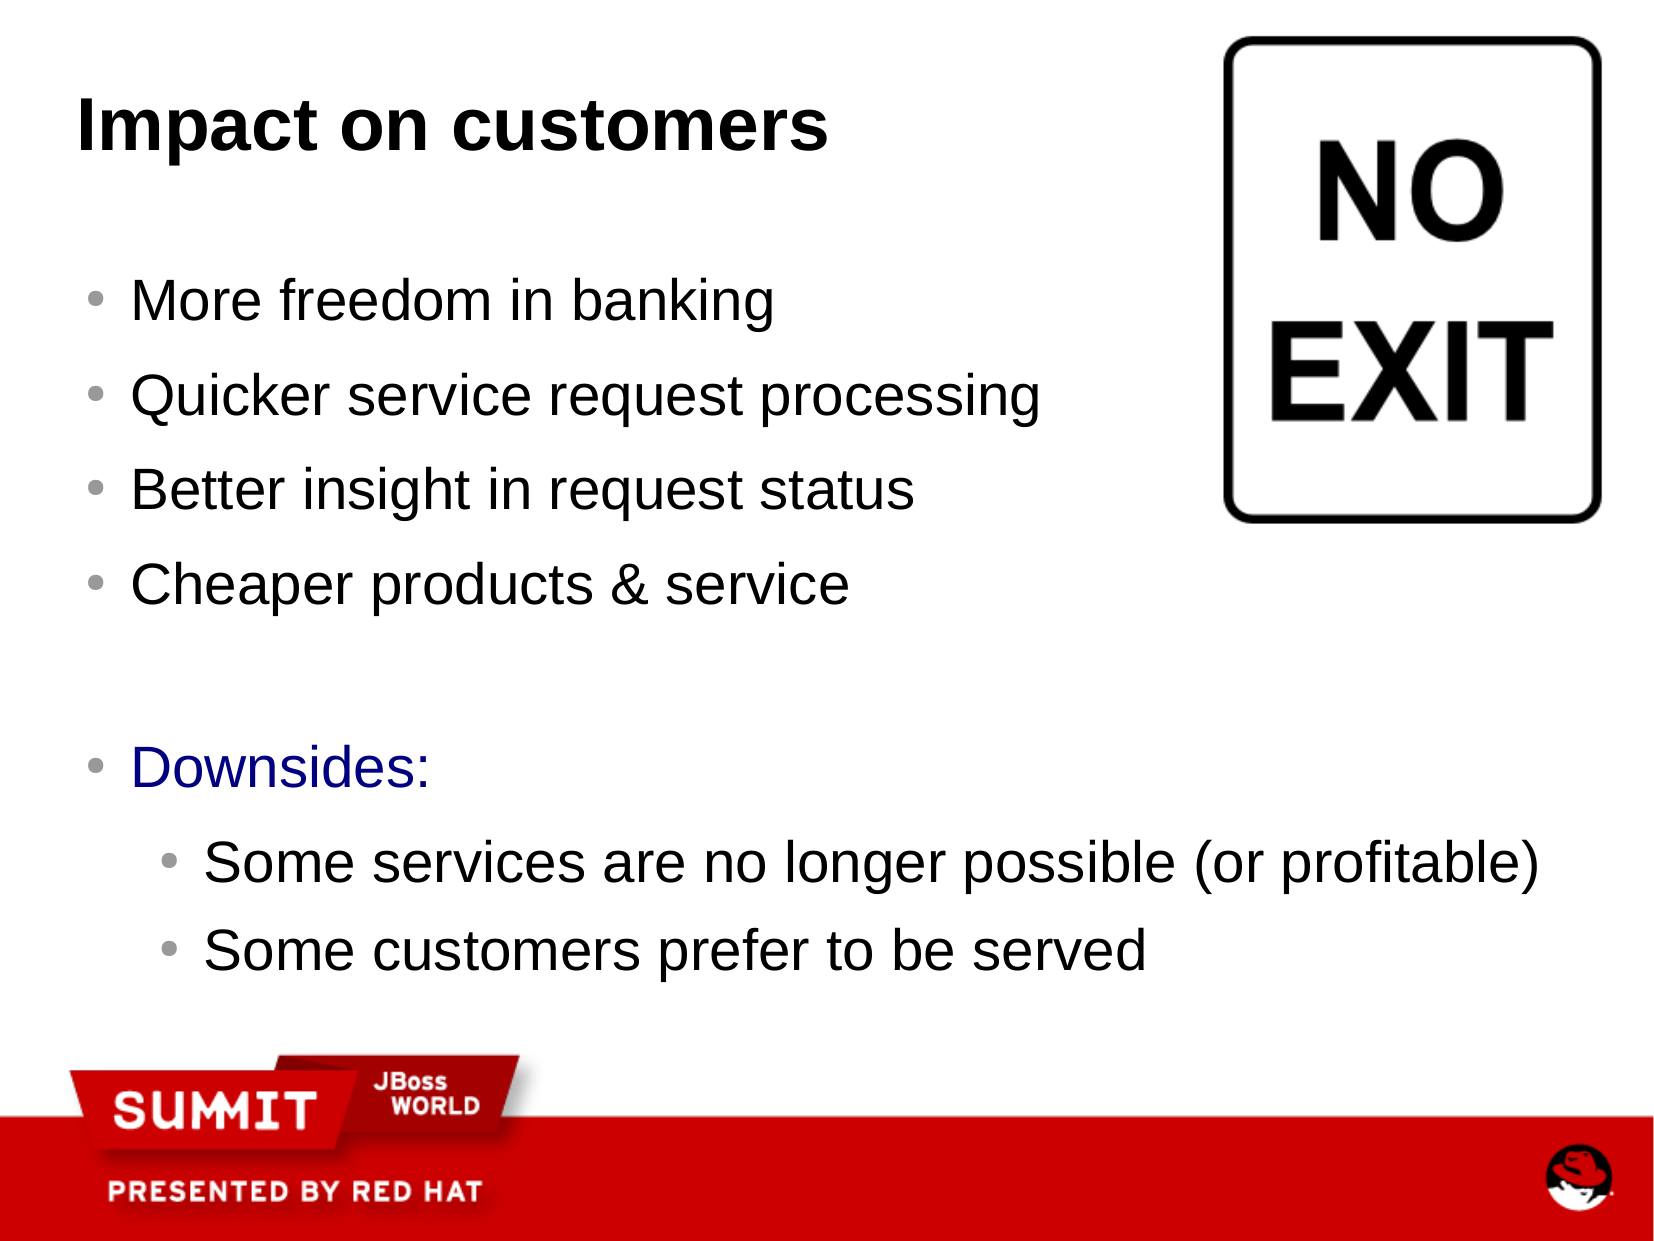

# Impact on customers
More freedom in banking
Quicker service request processing
Better insight in request status
Cheaper products & service
Downsides:
Some services are no longer possible (or profitable)
Some customers prefer to be served